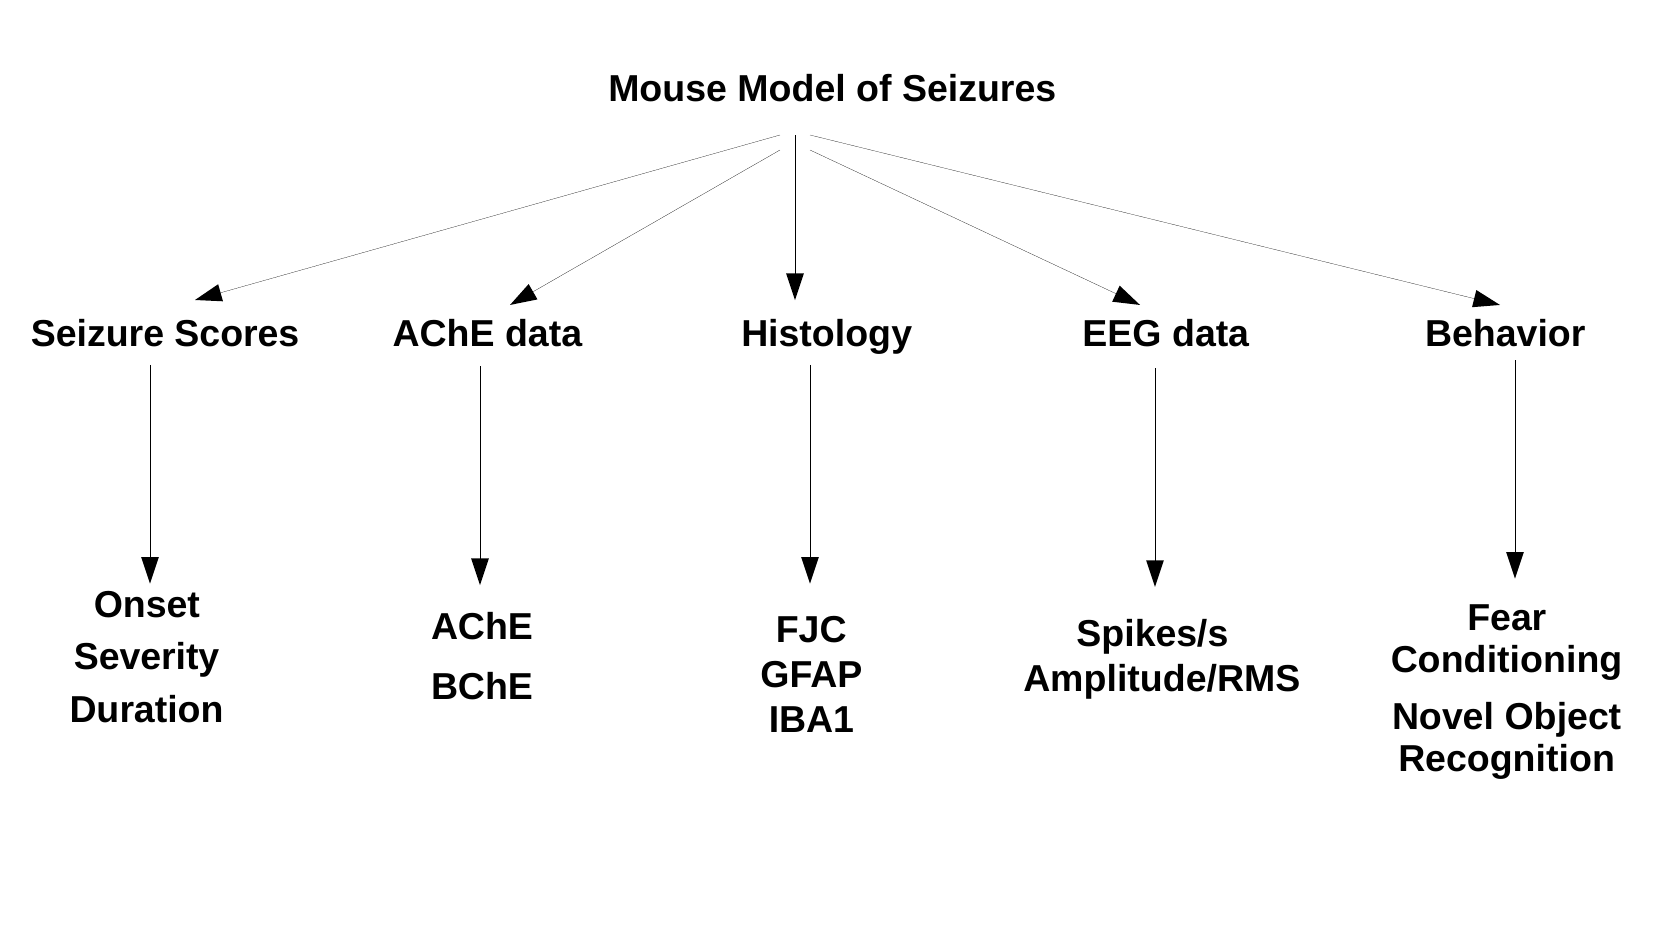

Mouse Model of Seizures
Seizure Scores
AChE data
Histology
EEG data
Behavior
Onset
Severity
Duration
Fear Conditioning
Novel Object Recognition
AChE
BChE
FJC
GFAP
IBA1
Spikes/s
Amplitude/RMS